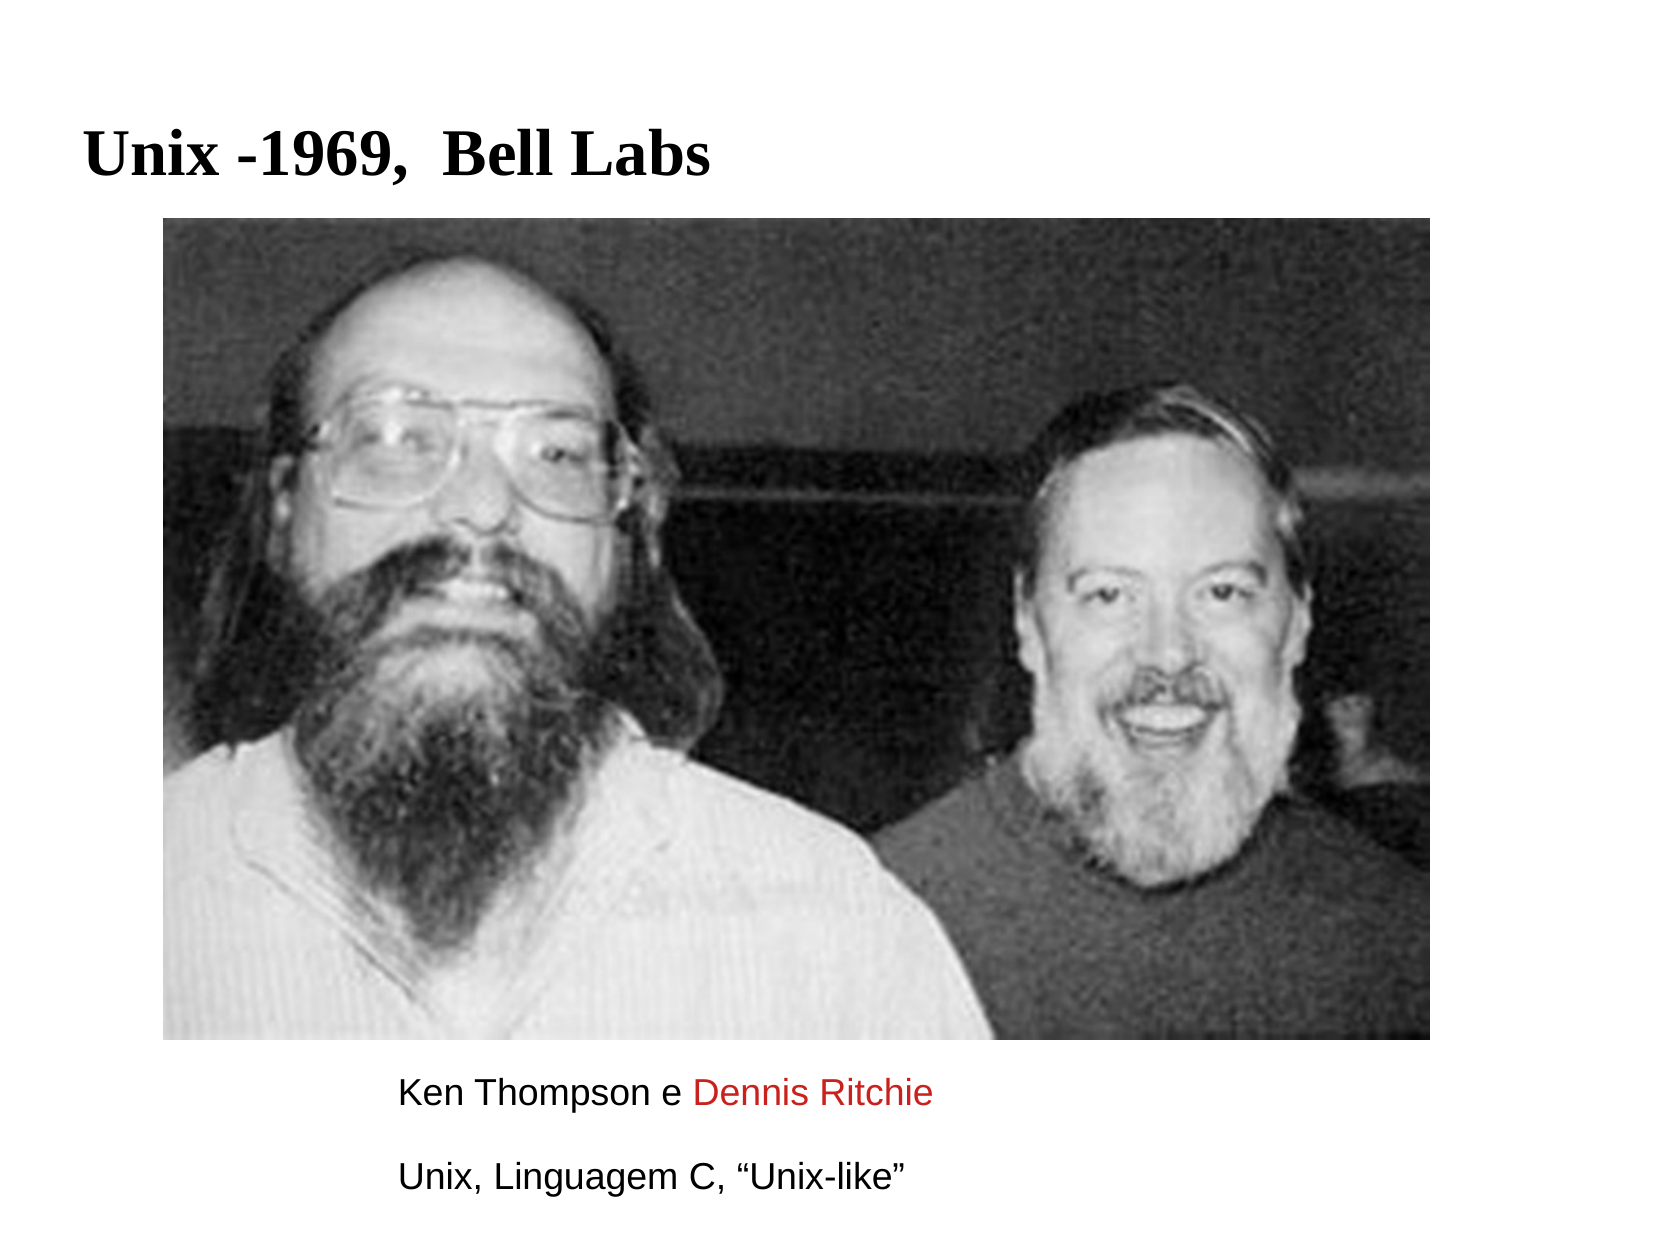

# Unix -1969, Bell Labs
Ken Thompson e Dennis Ritchie
Unix, Linguagem C, “Unix-like”